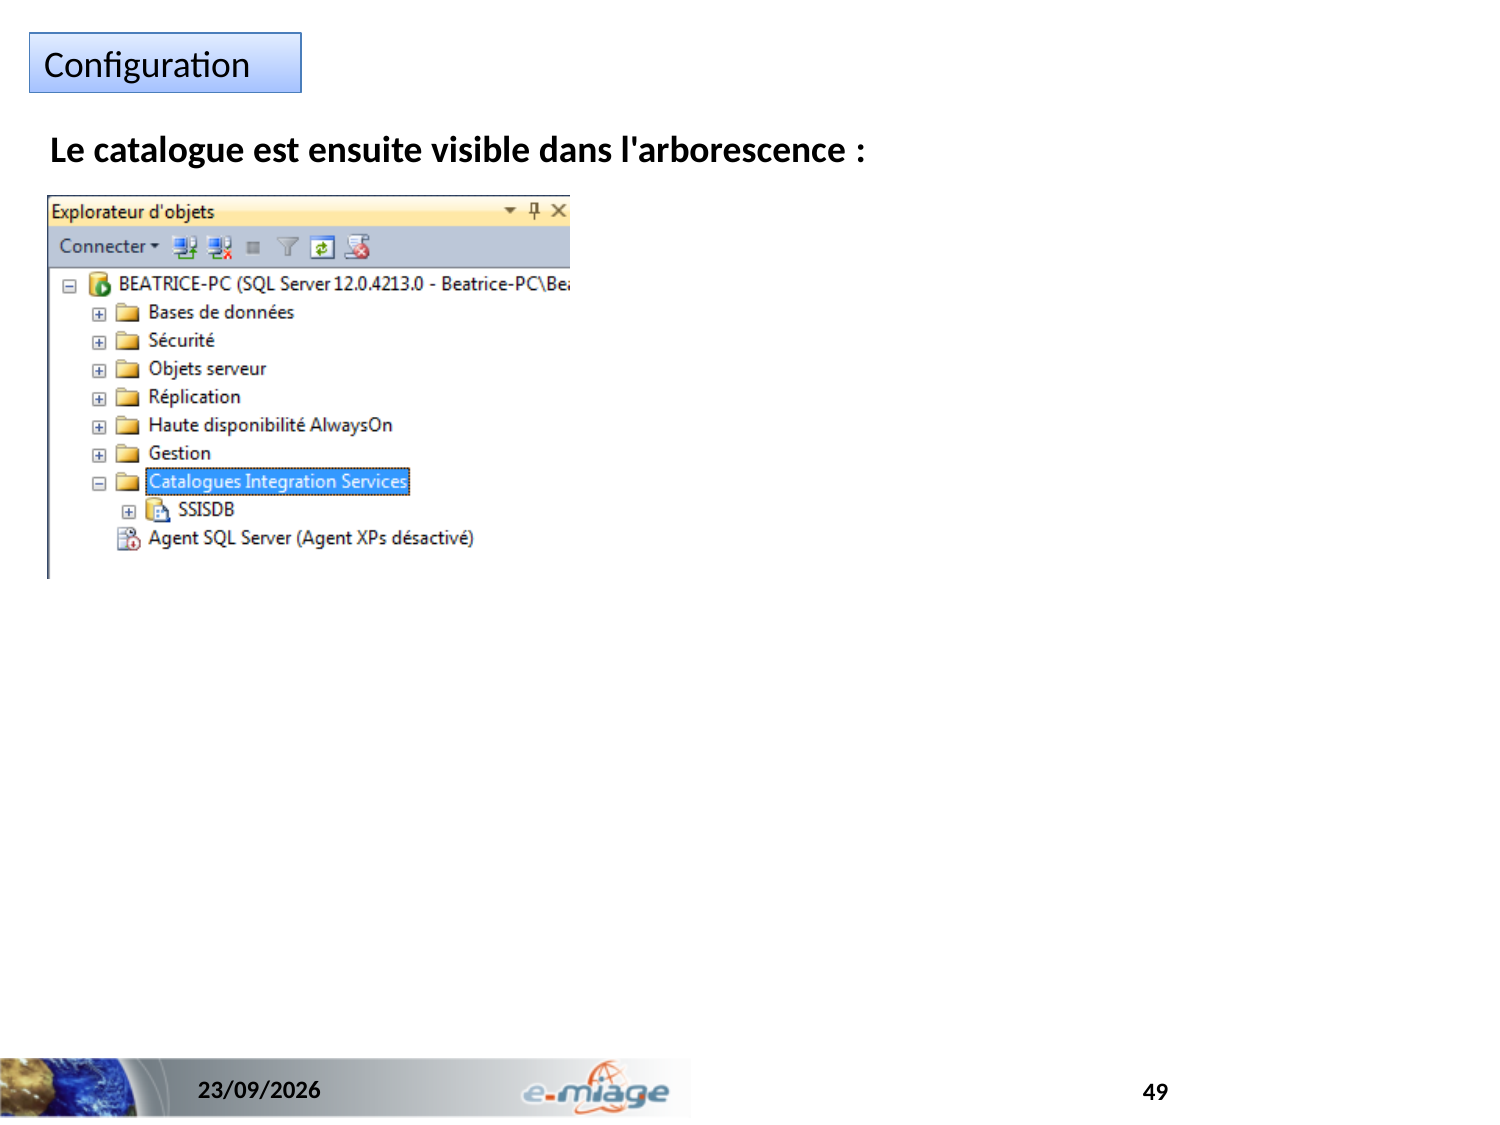

Configuration
Le catalogue est ensuite visible dans l'arborescence :